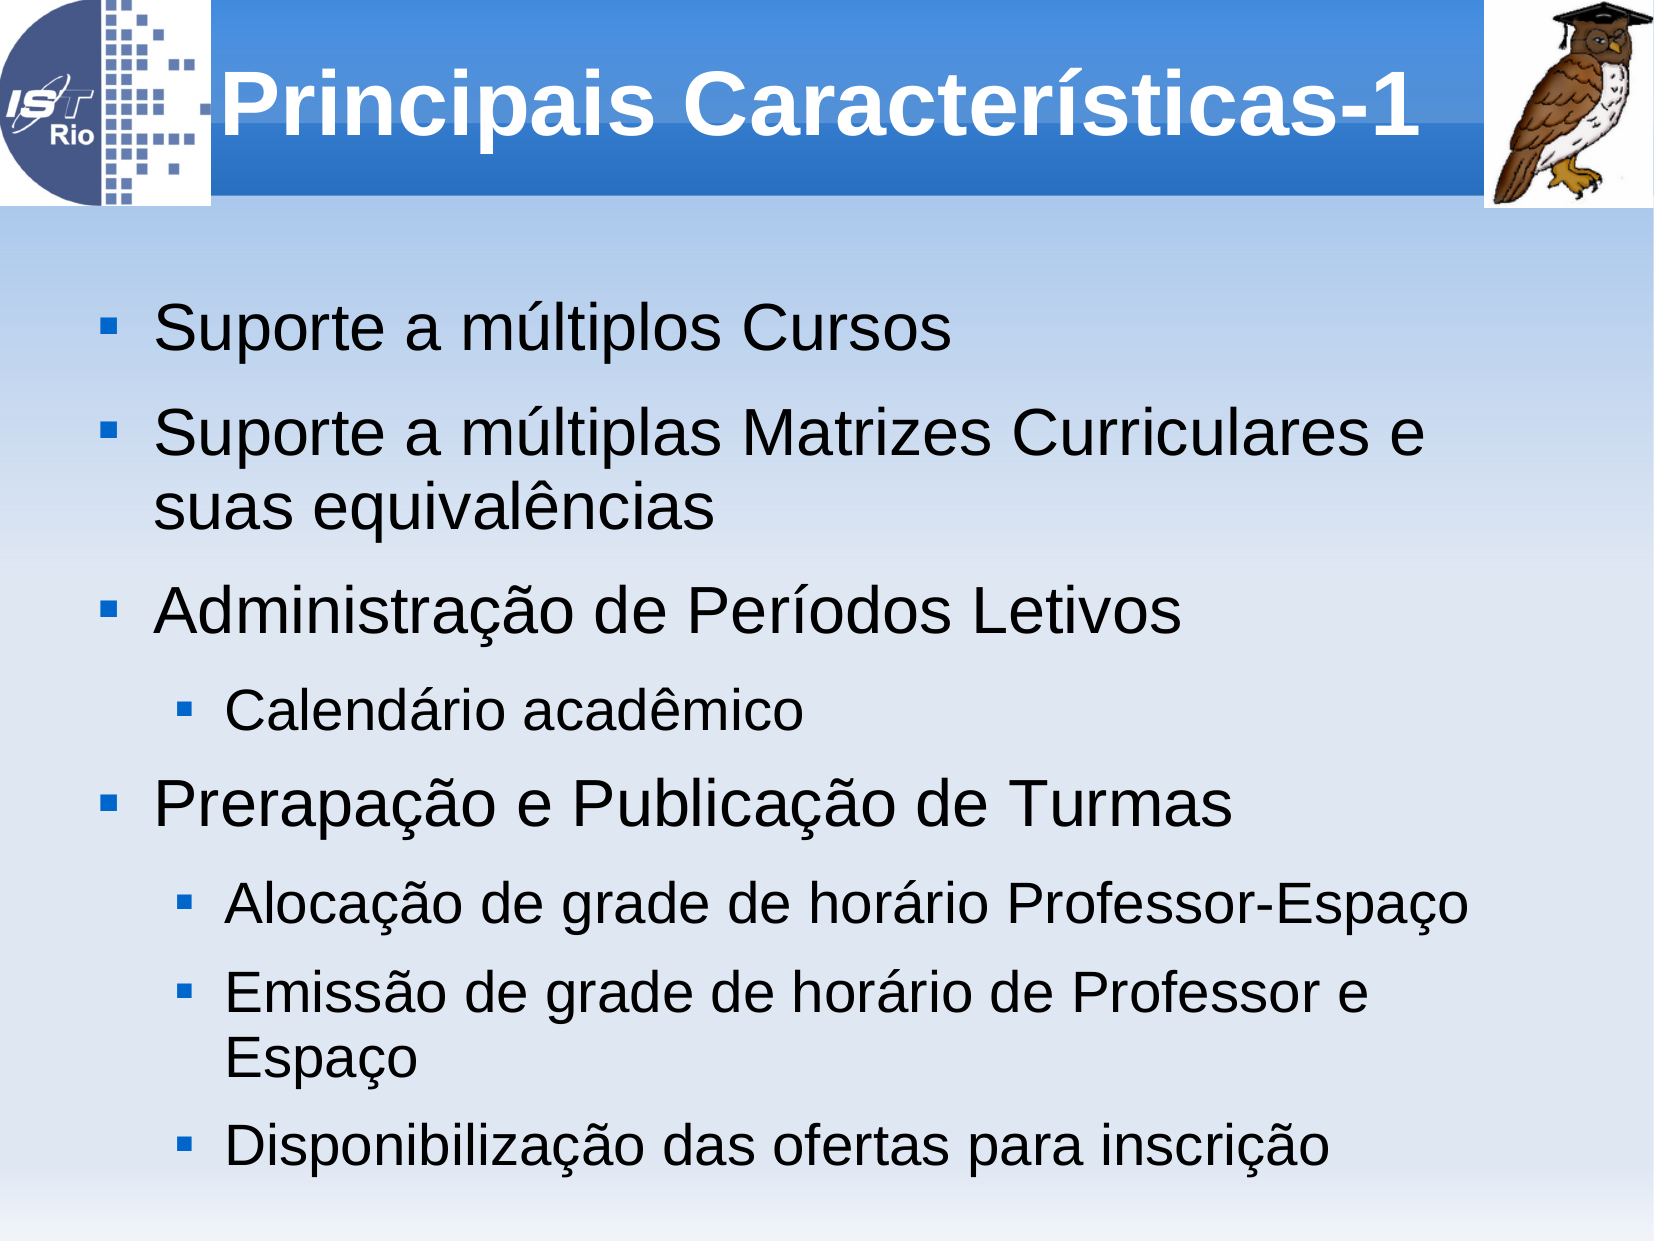

# Principais Características-1
Suporte a múltiplos Cursos
Suporte a múltiplas Matrizes Curriculares e suas equivalências
Administração de Períodos Letivos
Calendário acadêmico
Prerapação e Publicação de Turmas
Alocação de grade de horário Professor-Espaço
Emissão de grade de horário de Professor e Espaço
Disponibilização das ofertas para inscrição